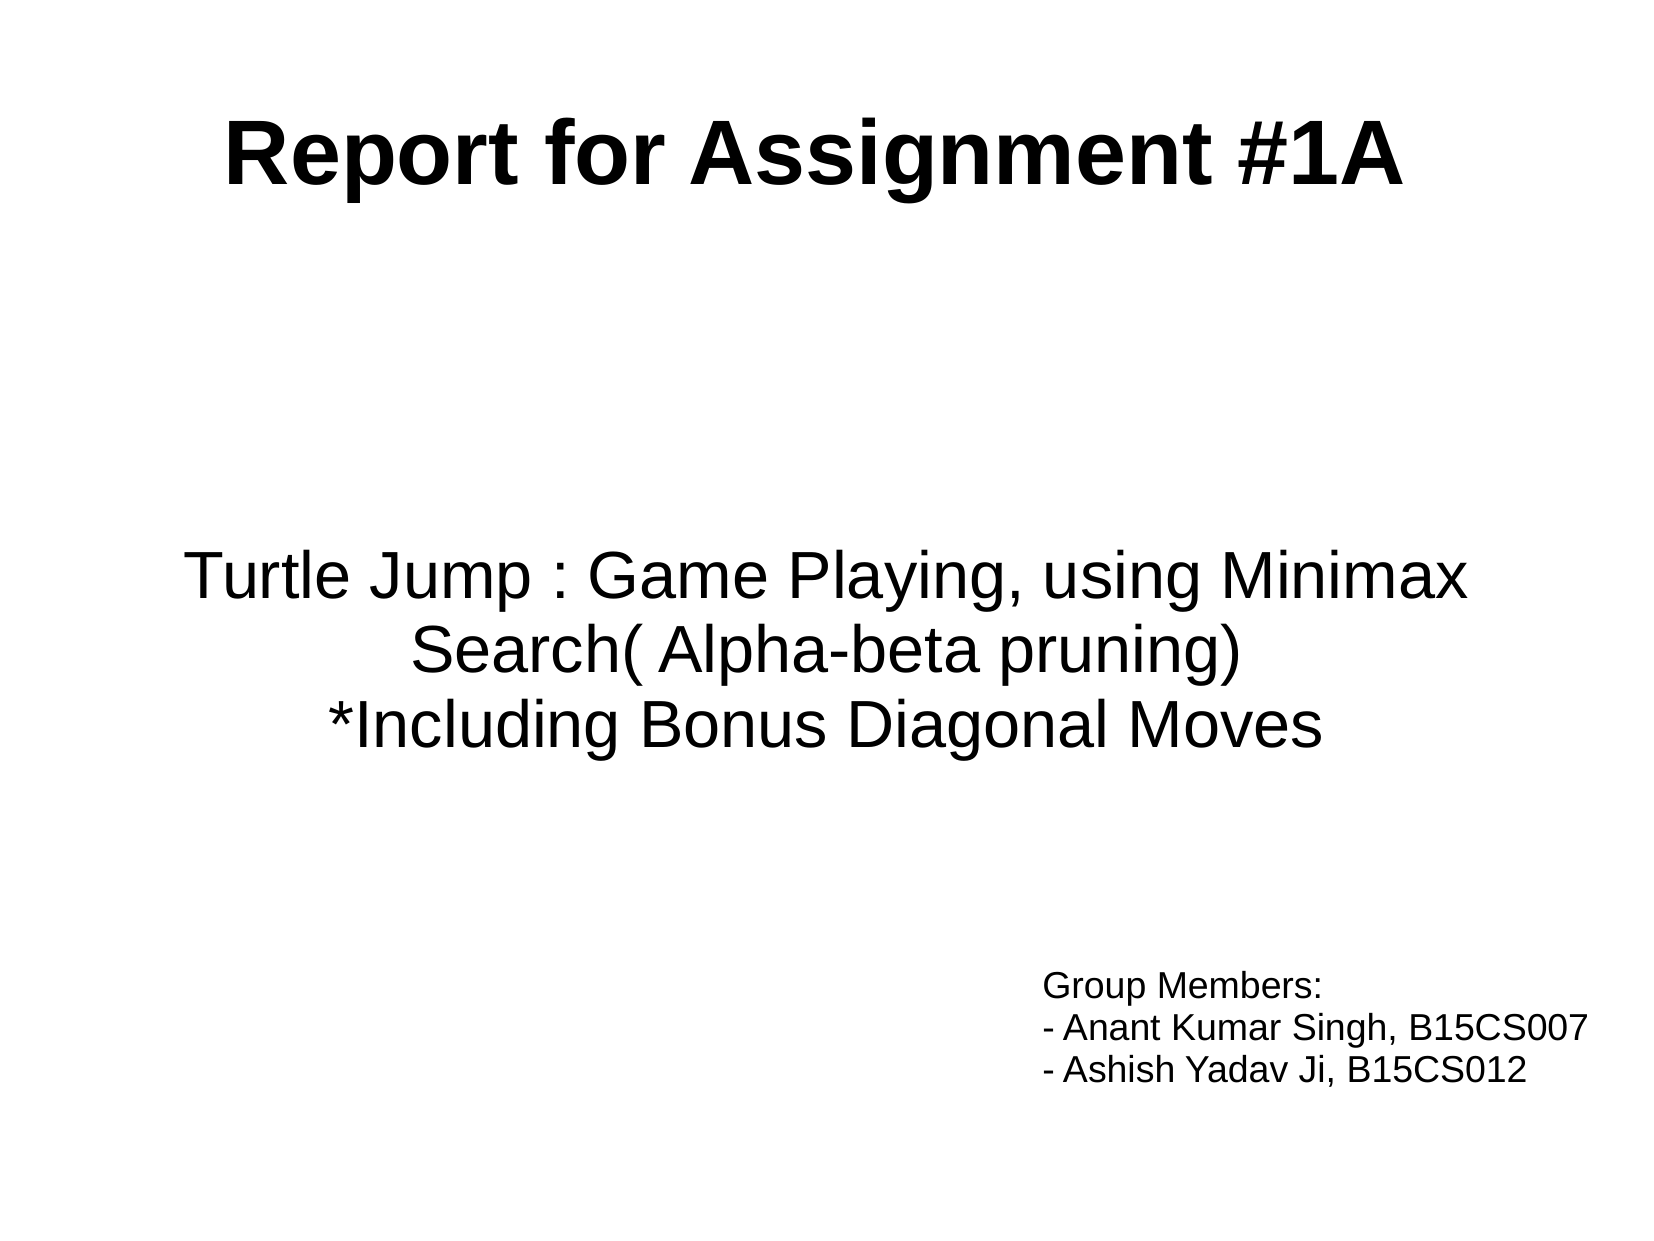

# Report for Assignment #1A
Turtle Jump : Game Playing, using Minimax Search( Alpha-beta pruning)
*Including Bonus Diagonal Moves
Group Members:
- Anant Kumar Singh, B15CS007
- Ashish Yadav Ji, B15CS012